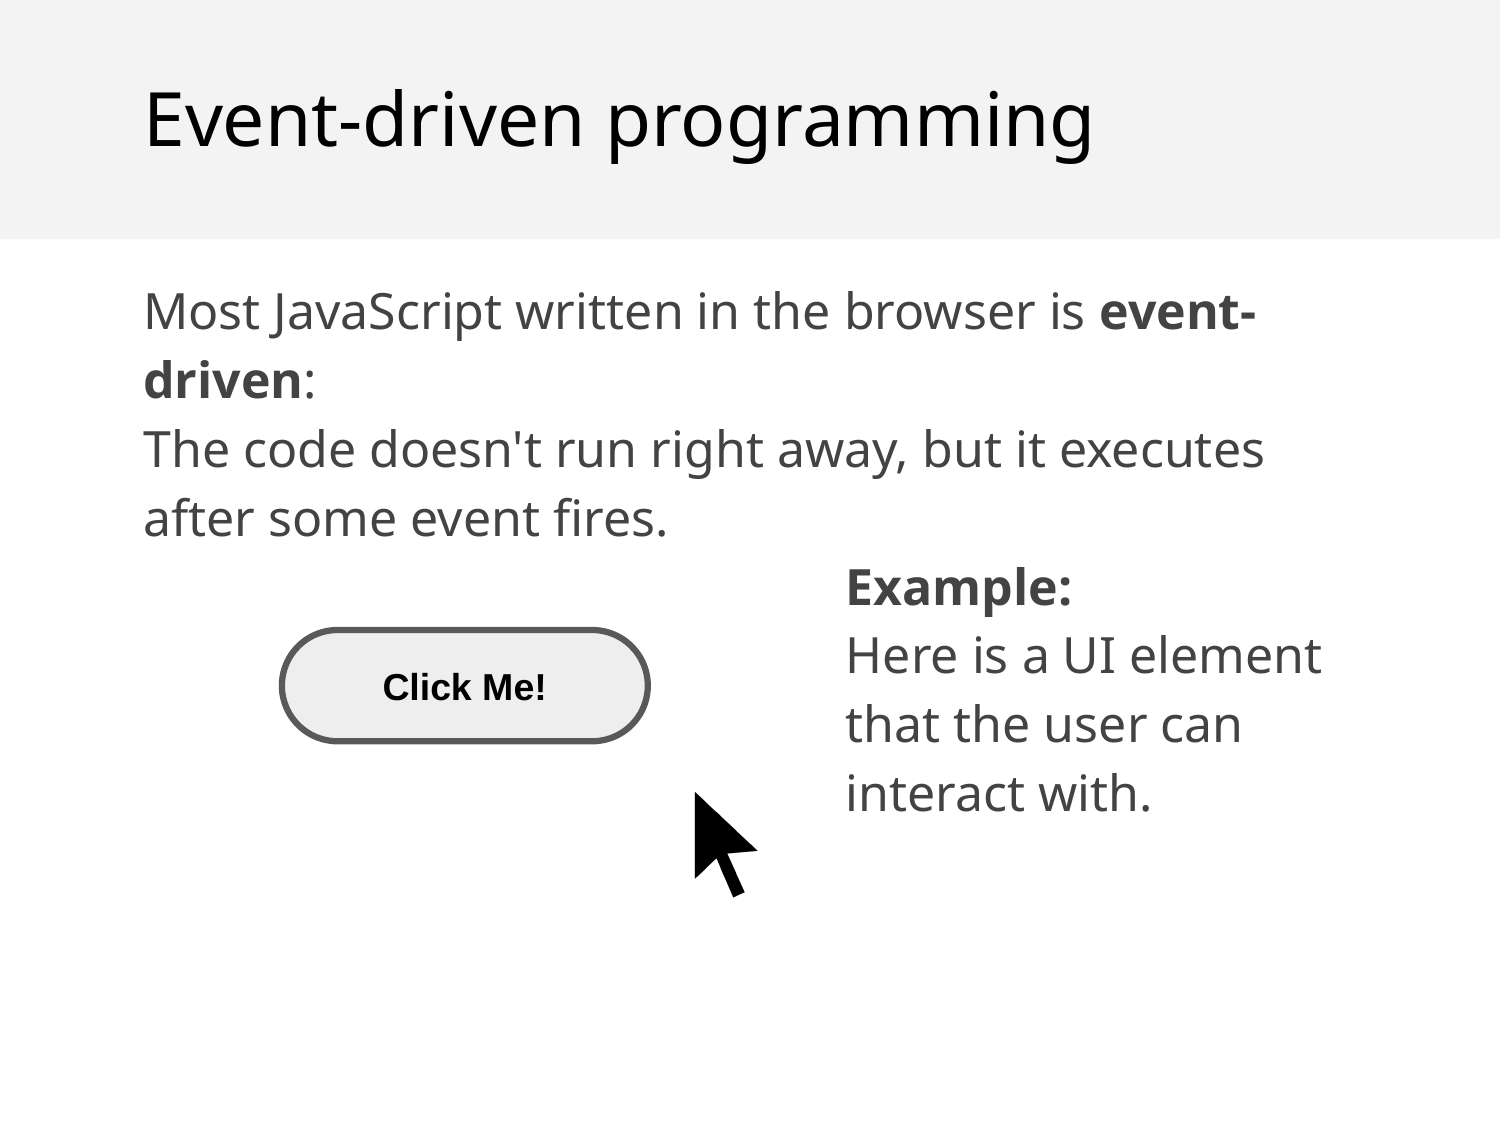

# Event-driven programming
Most JavaScript written in the browser is event-driven:
The code doesn't run right away, but it executes after some event fires.
Example:
Here is a UI element that the user can interact with.
Click Me!